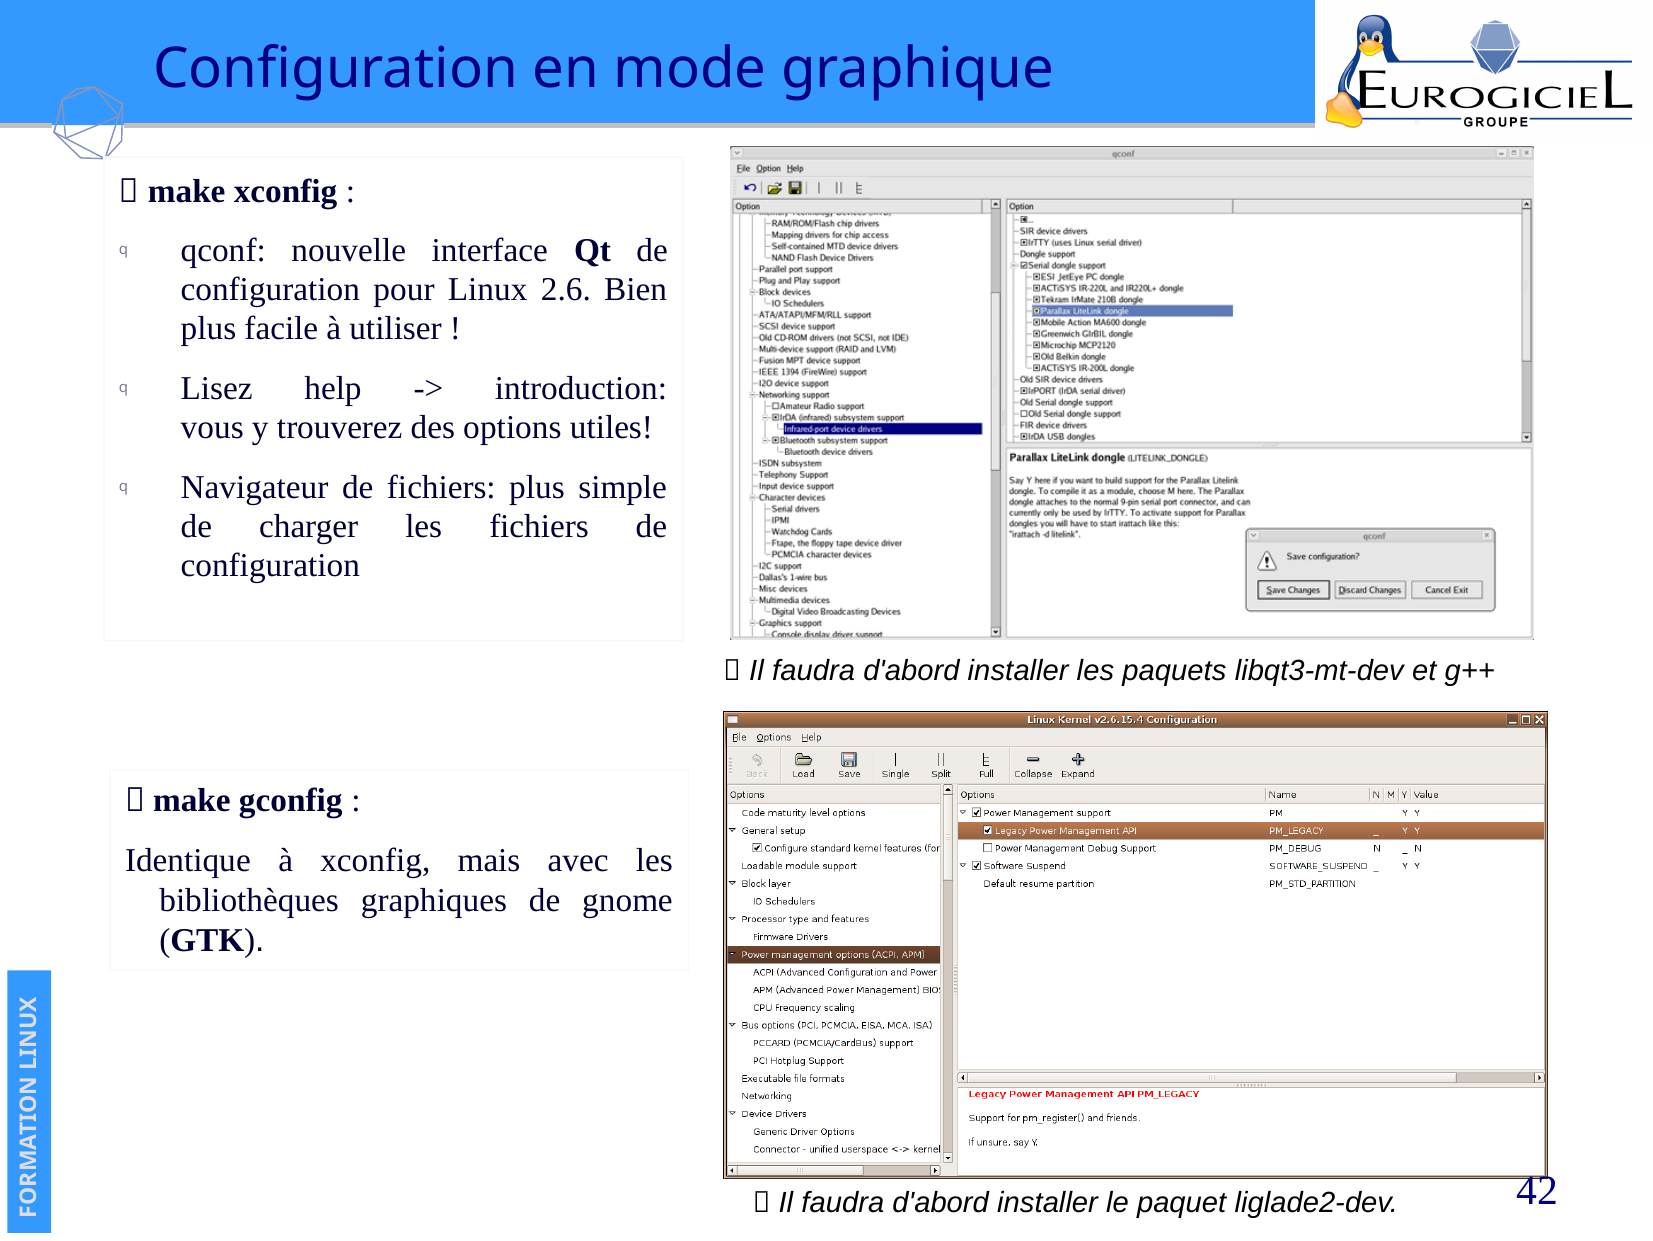

# Configuration en mode graphique
 make xconfig :
qconf: nouvelle interface Qt de configuration pour Linux 2.6. Bien plus facile à utiliser !
Lisez help -> introduction:
vous y trouverez des options utiles!
Navigateur de fichiers: plus simple de charger les fichiers de configuration
 Il faudra d'abord installer les paquets libqt3-mt-dev et g++
 make gconfig :
Identique à xconfig, mais avec les bibliothèques graphiques de gnome (GTK).
 Il faudra d'abord installer le paquet liglade2-dev.